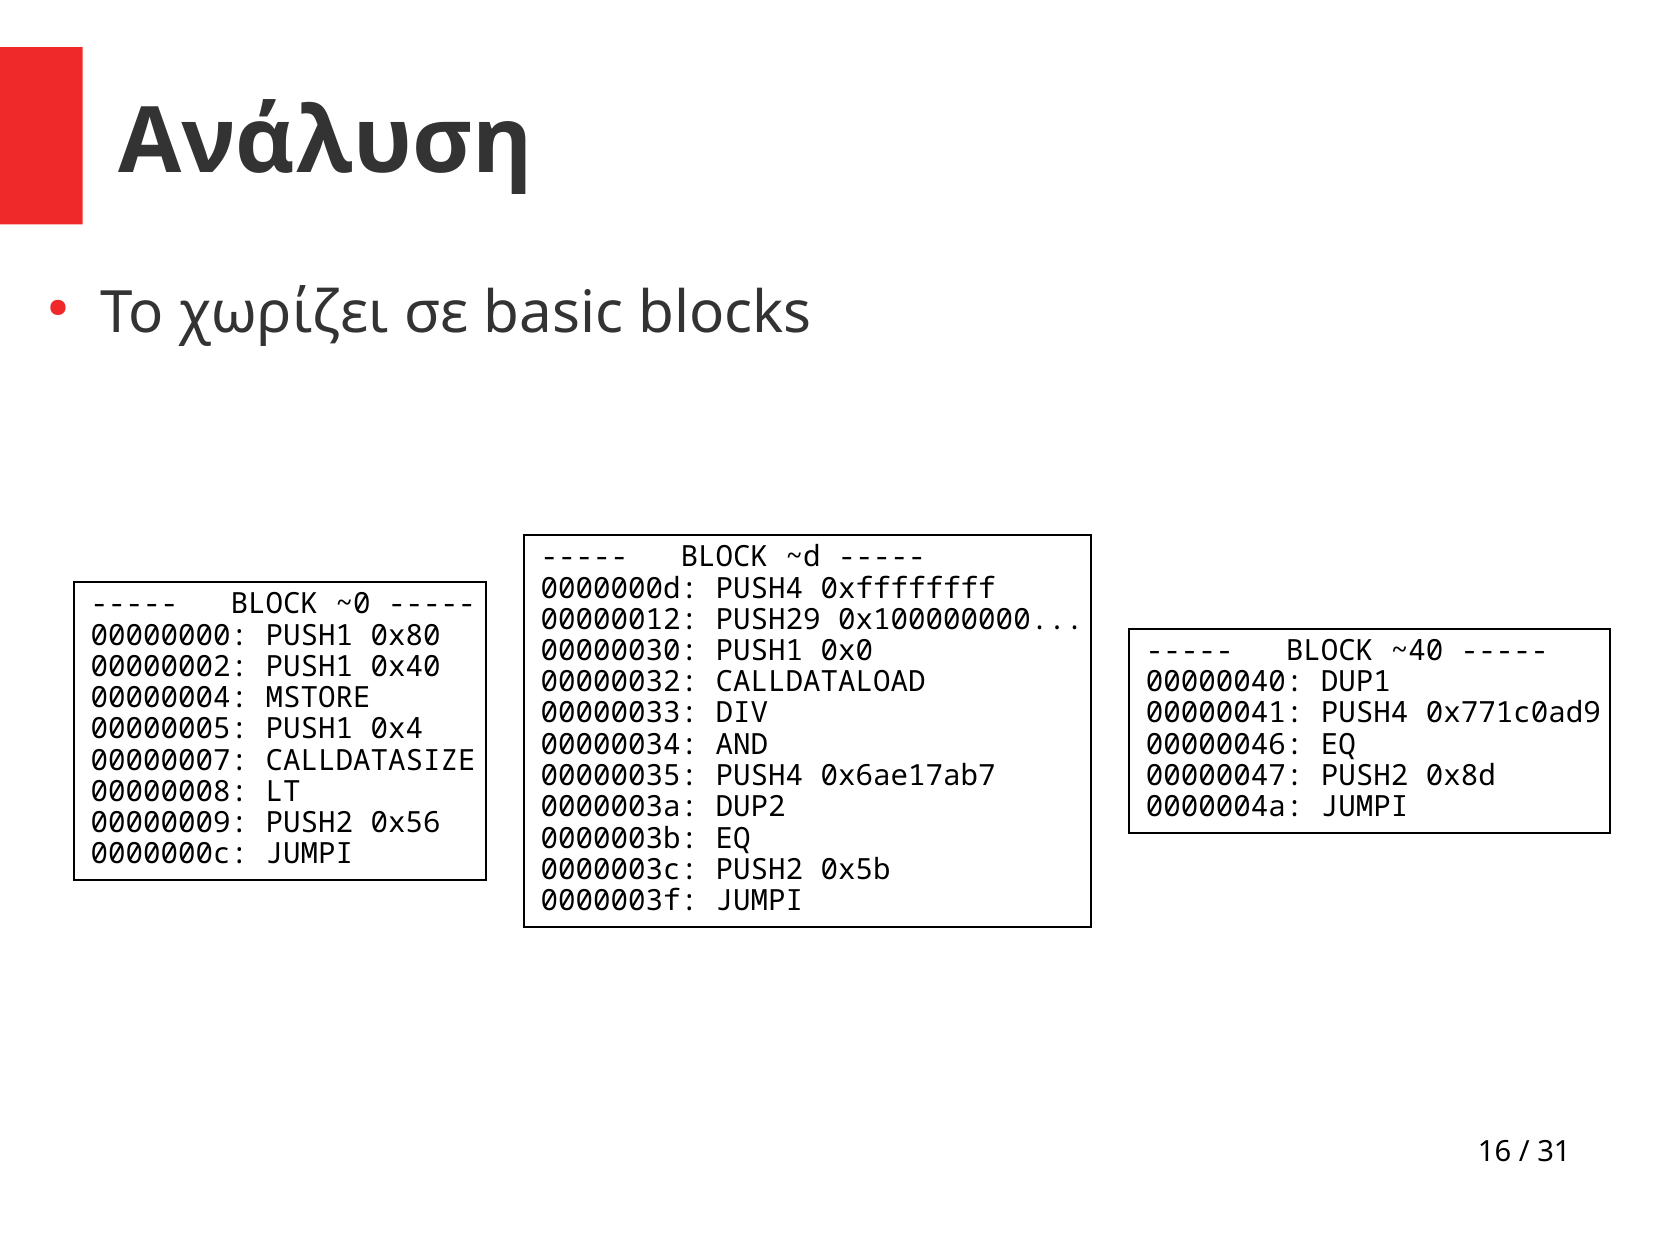

# Ανάλυση
Το χωρίζει σε basic blocks
16